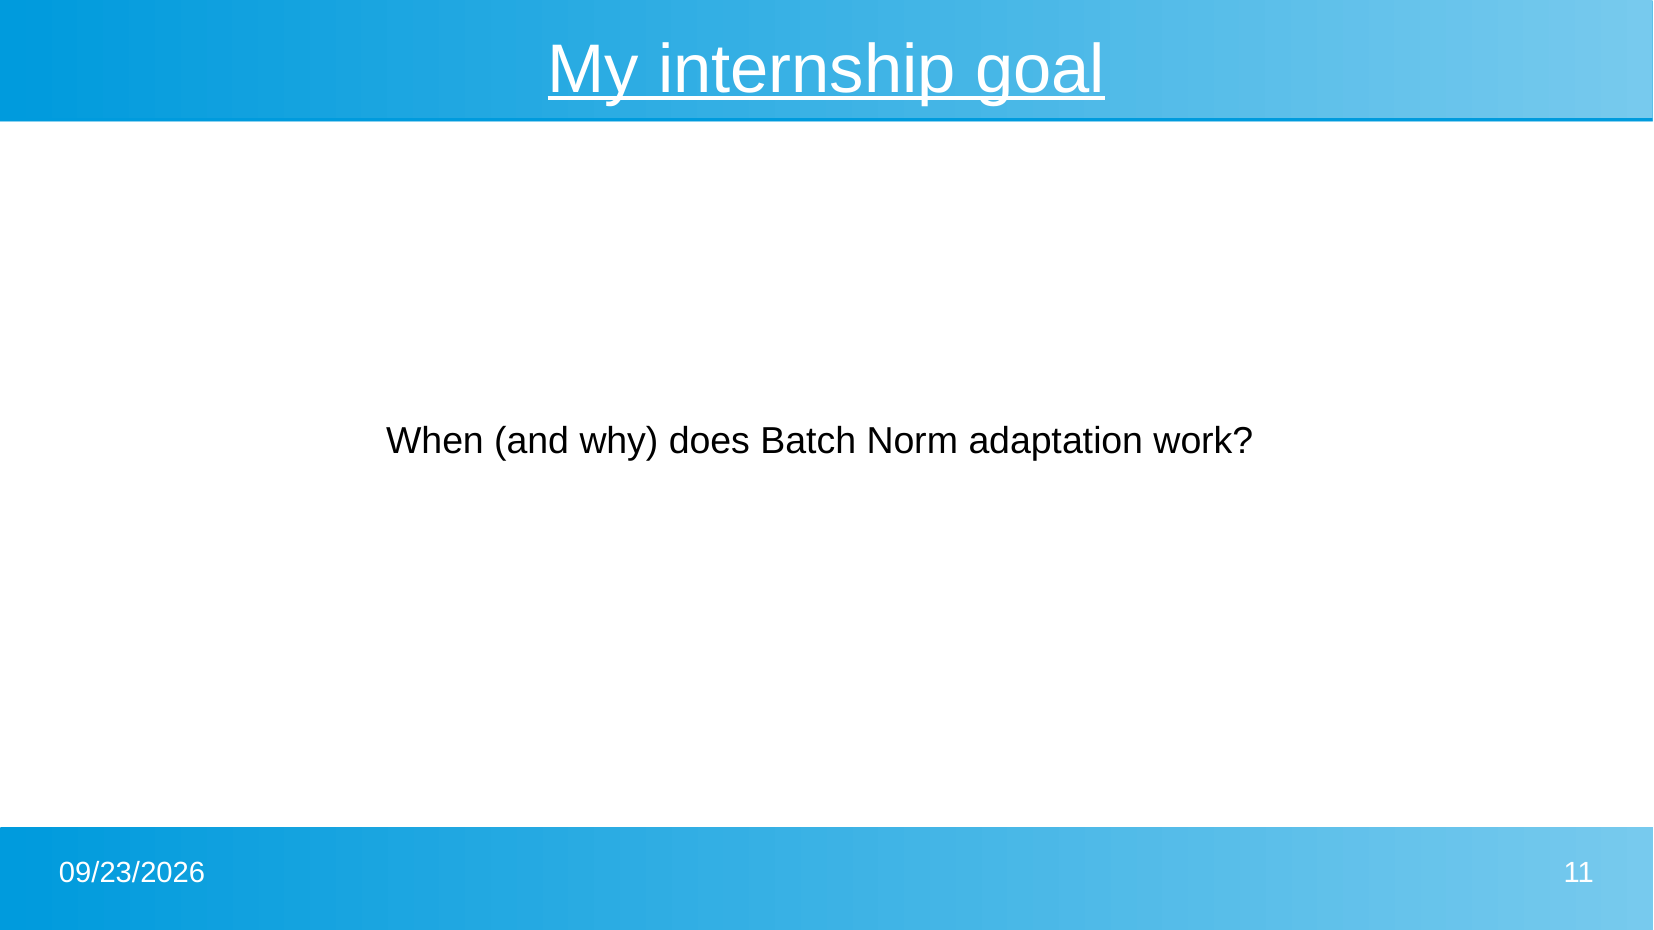

# My internship goal
When (and why) does Batch Norm adaptation work?
11